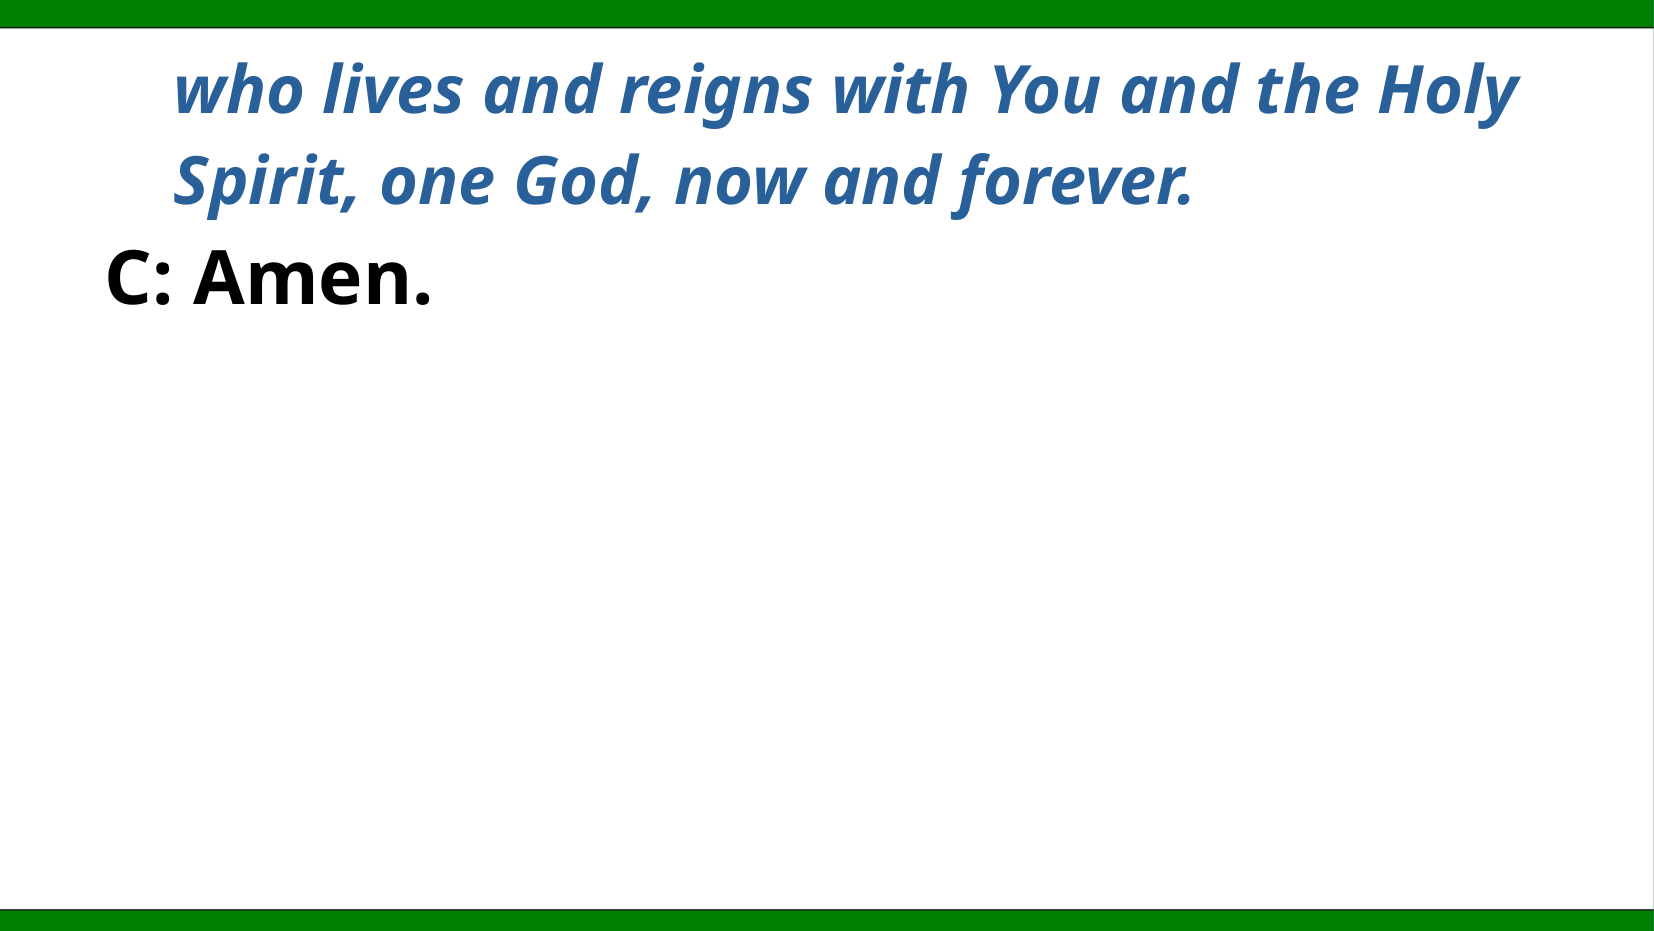

who lives and reigns with You and the Holy
 Spirit, one God, now and forever.
C: Amen.